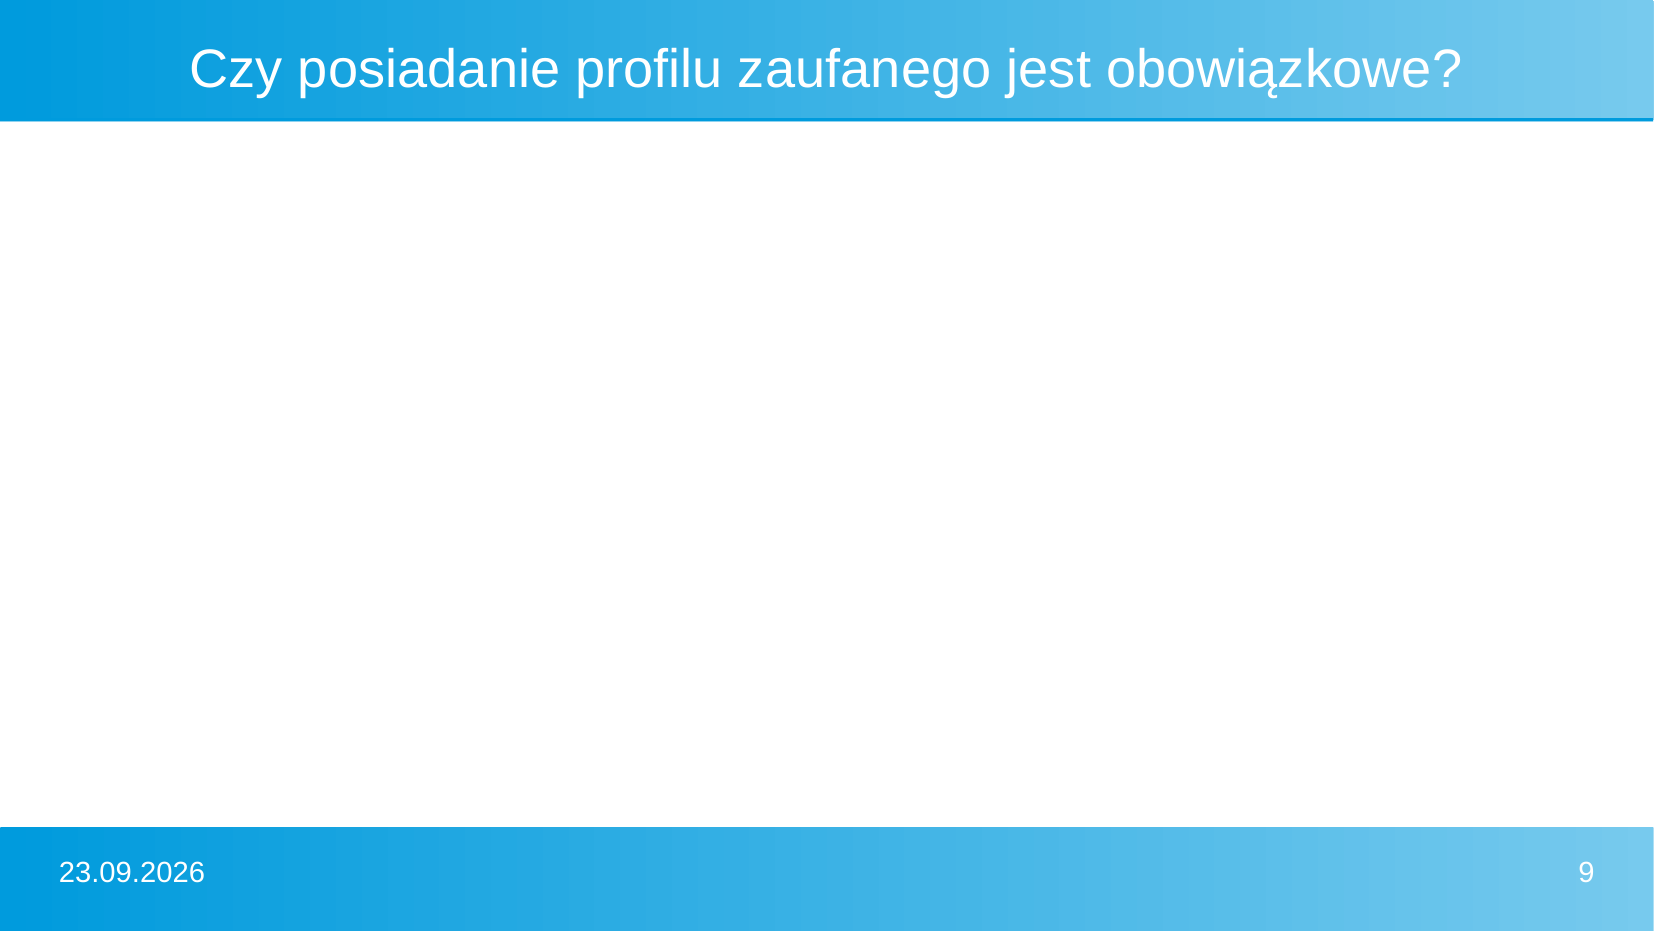

# Czy posiadanie profilu zaufanego jest obowiązkowe?
9